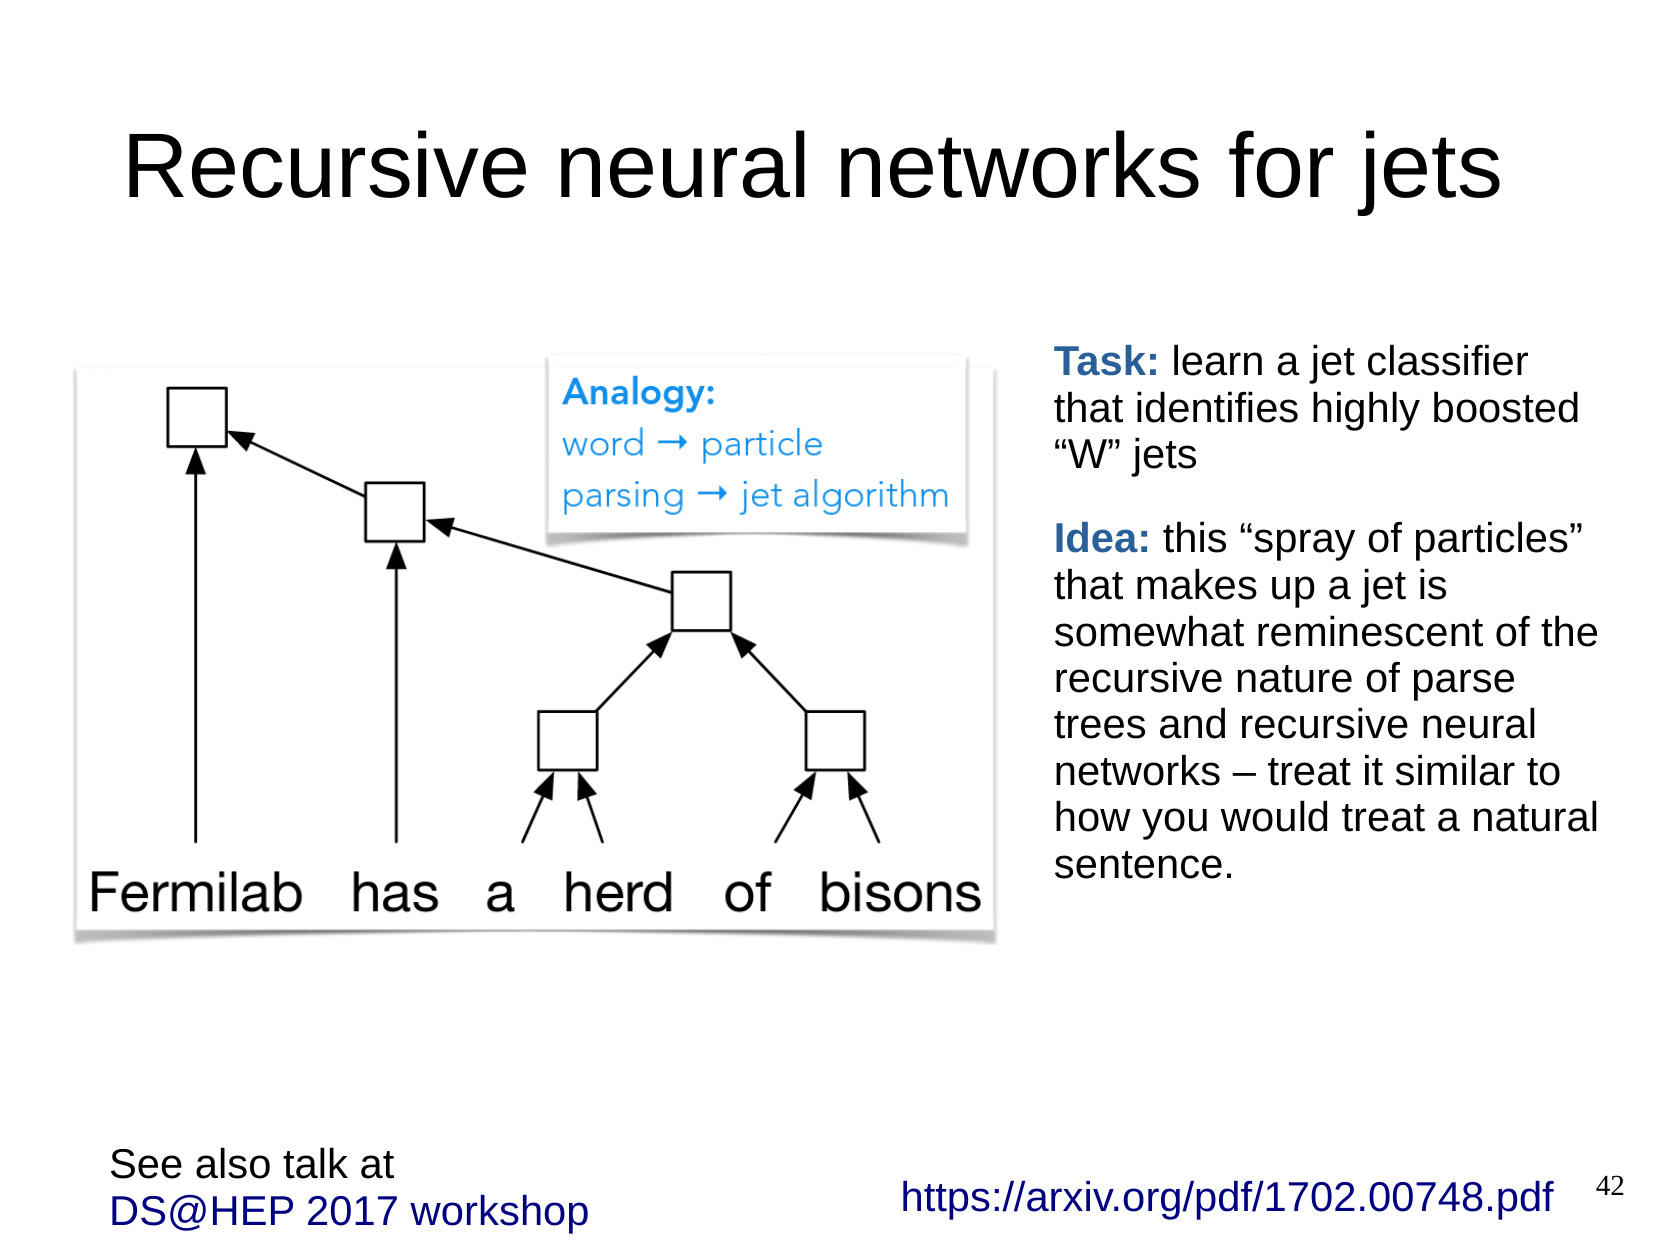

# Recursive neural networks for jets
Task: learn a jet classifier
that identifies highly boosted “W” jets
Idea: this “spray of particles” that makes up a jet is somewhat reminescent of the recursive nature of parse trees and recursive neural networks – treat it similar to how you would treat a natural sentence.
See also talk at DS@HEP 2017 workshop
https://arxiv.org/pdf/1702.00748.pdf
42